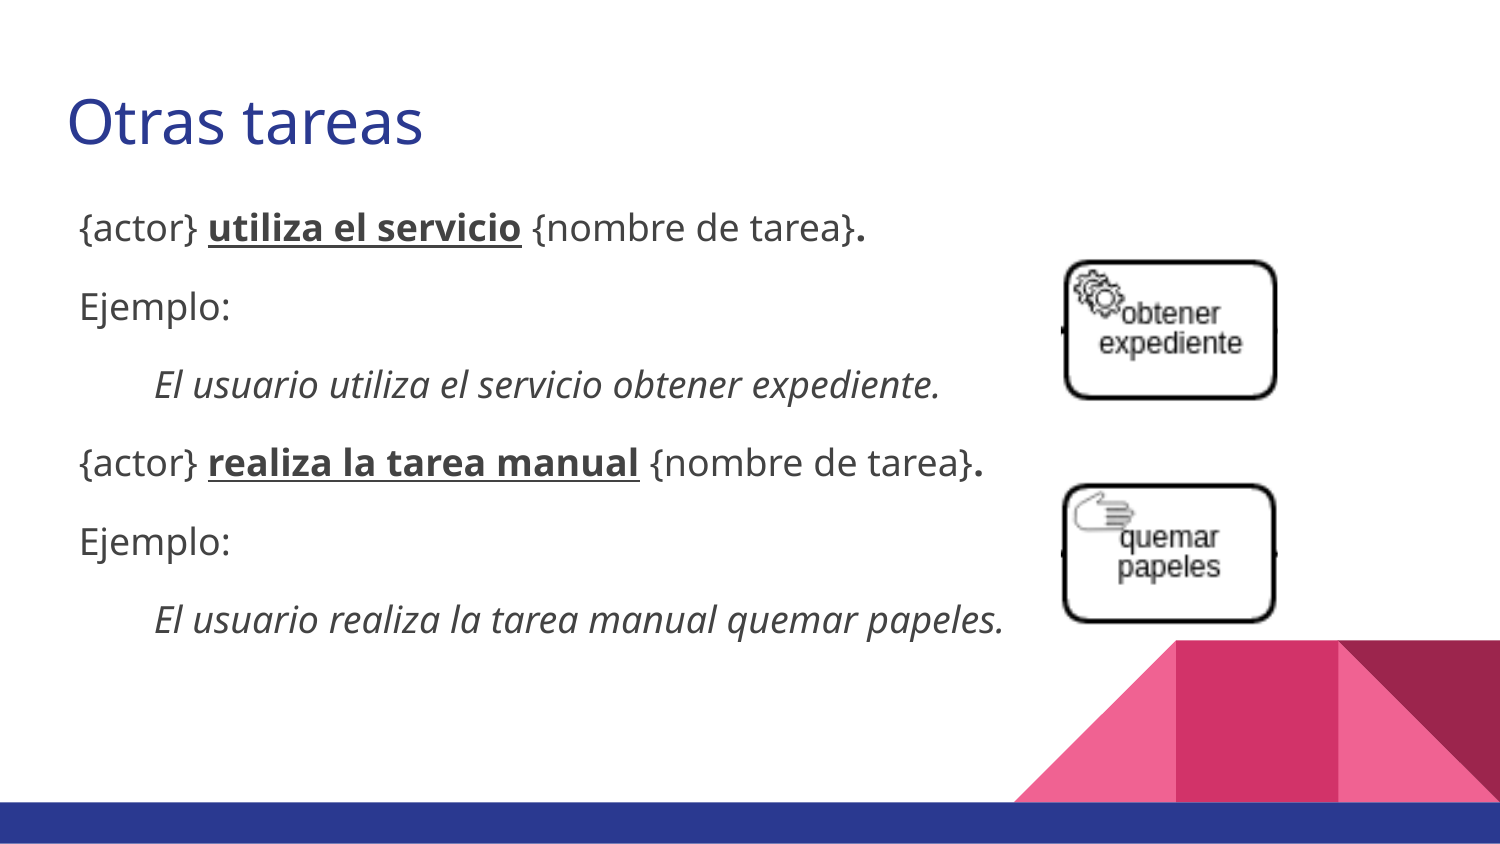

# Otras tareas
{actor} utiliza el servicio {nombre de tarea}.
Ejemplo:
	El usuario utiliza el servicio obtener expediente.
{actor} realiza la tarea manual {nombre de tarea}.
Ejemplo:
	El usuario realiza la tarea manual quemar papeles.